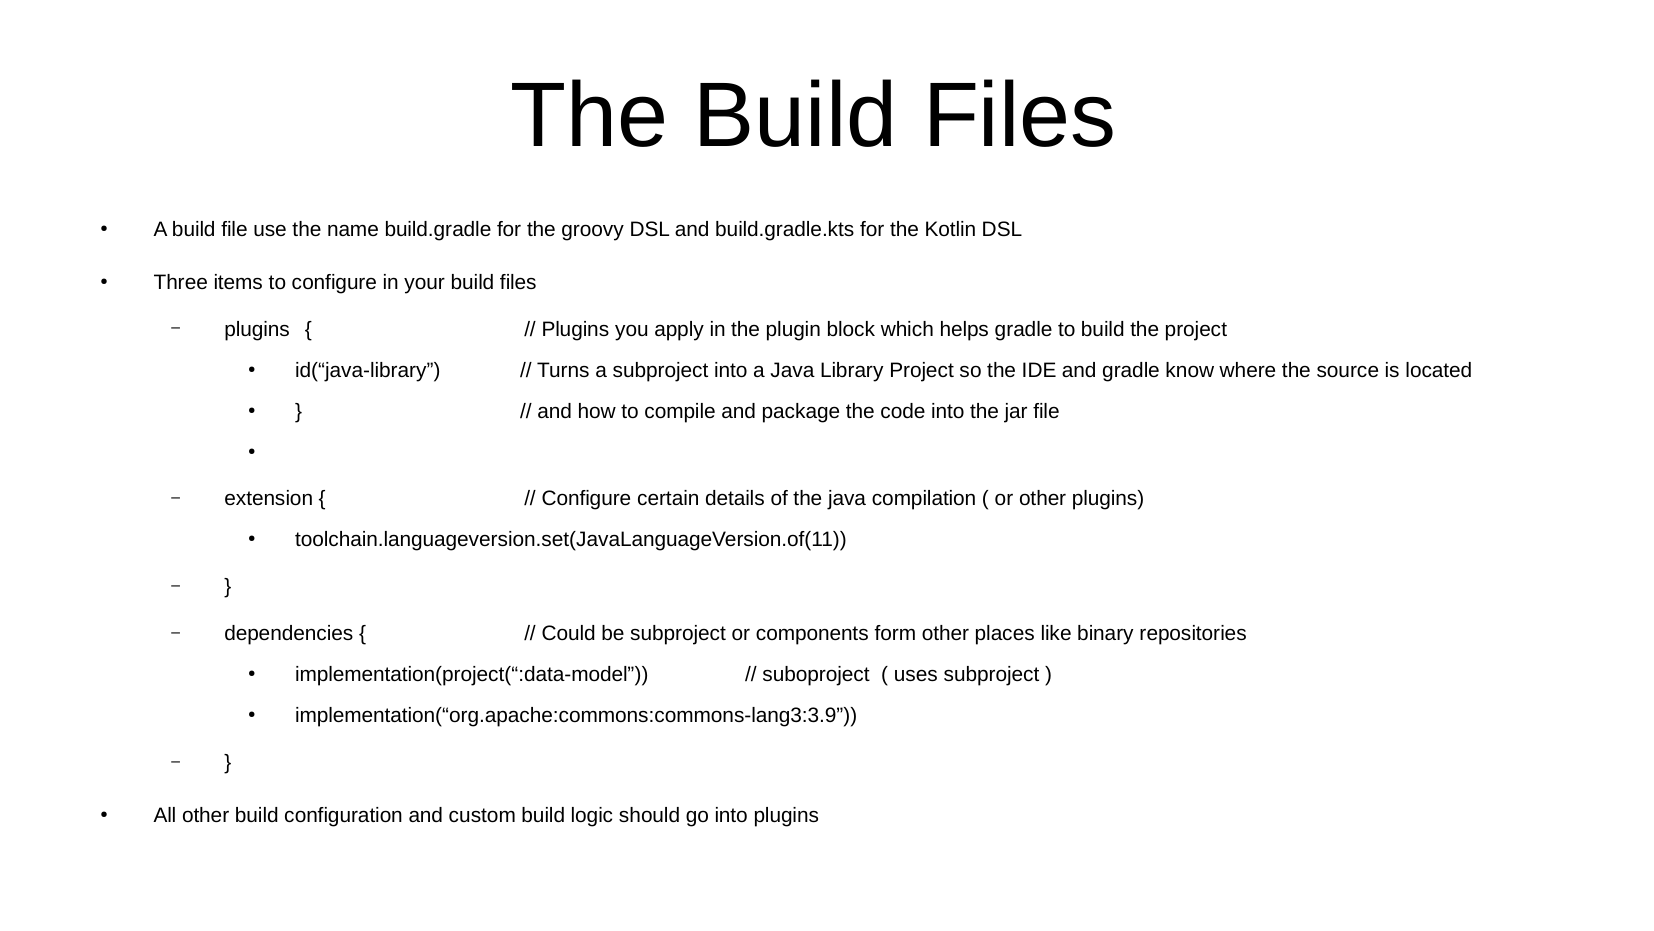

# The Build Files
A build file use the name build.gradle for the groovy DSL and build.gradle.kts for the Kotlin DSL
Three items to configure in your build files
plugins	 {			// Plugins you apply in the plugin block which helps gradle to build the project
id(“java-library”)		// Turns a subproject into a Java Library Project so the IDE and gradle know where the source is located
}			// and how to compile and package the code into the jar file
extension {			// Configure certain details of the java compilation ( or other plugins)
toolchain.languageversion.set(JavaLanguageVersion.of(11))
}
dependencies {			// Could be subproject or components form other places like binary repositories
implementation(project(“:data-model”))		// suboproject ( uses subproject )
implementation(“org.apache:commons:commons-lang3:3.9”))
}
All other build configuration and custom build logic should go into plugins